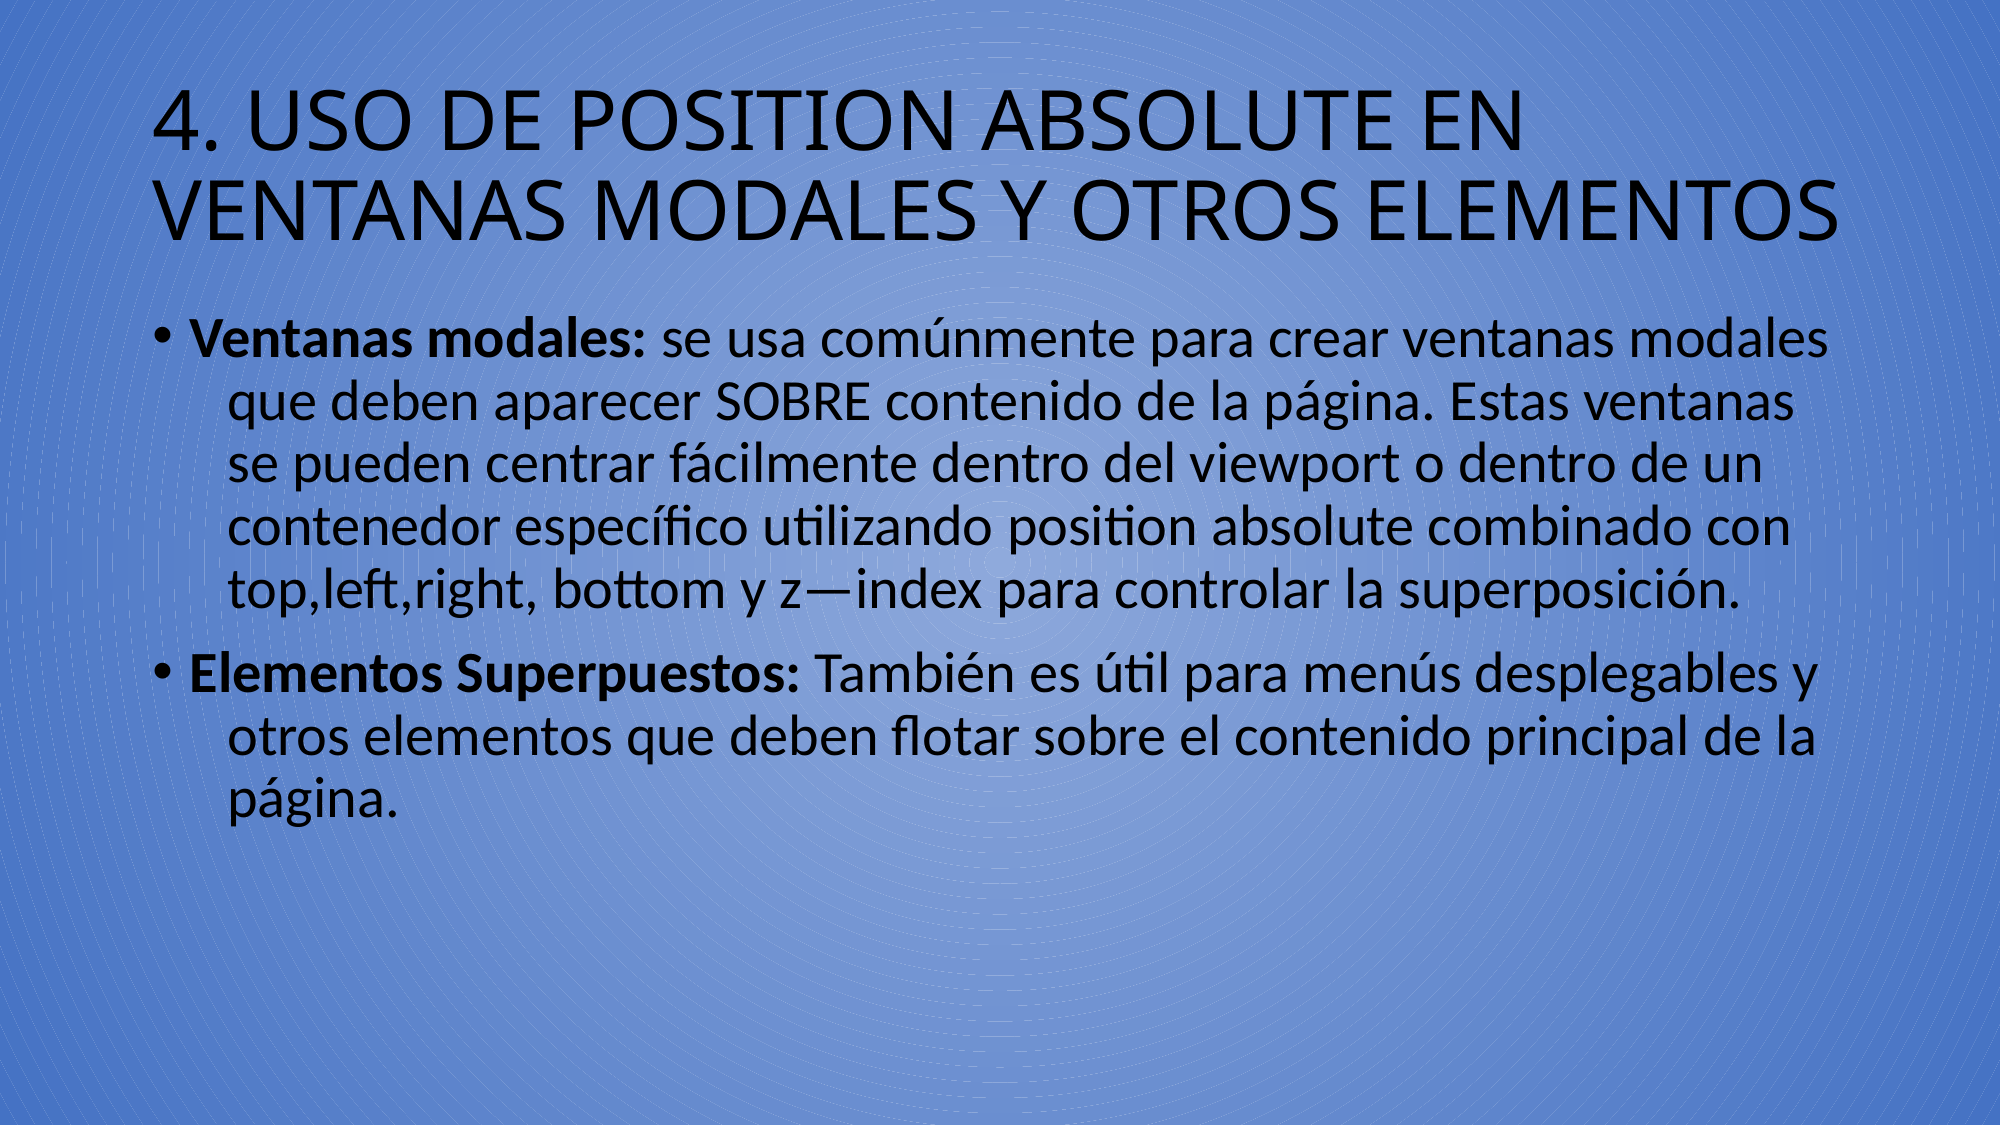

# 4. USO DE POSITION ABSOLUTE EN VENTANAS MODALES Y OTROS ELEMENTOS
Ventanas modales: se usa comúnmente para crear ventanas modales que deben aparecer SOBRE contenido de la página. Estas ventanas se pueden centrar fácilmente dentro del viewport o dentro de un contenedor específico utilizando position absolute combinado con top,left,right, bottom y z—index para controlar la superposición.
Elementos Superpuestos: También es útil para menús desplegables y otros elementos que deben flotar sobre el contenido principal de la página.